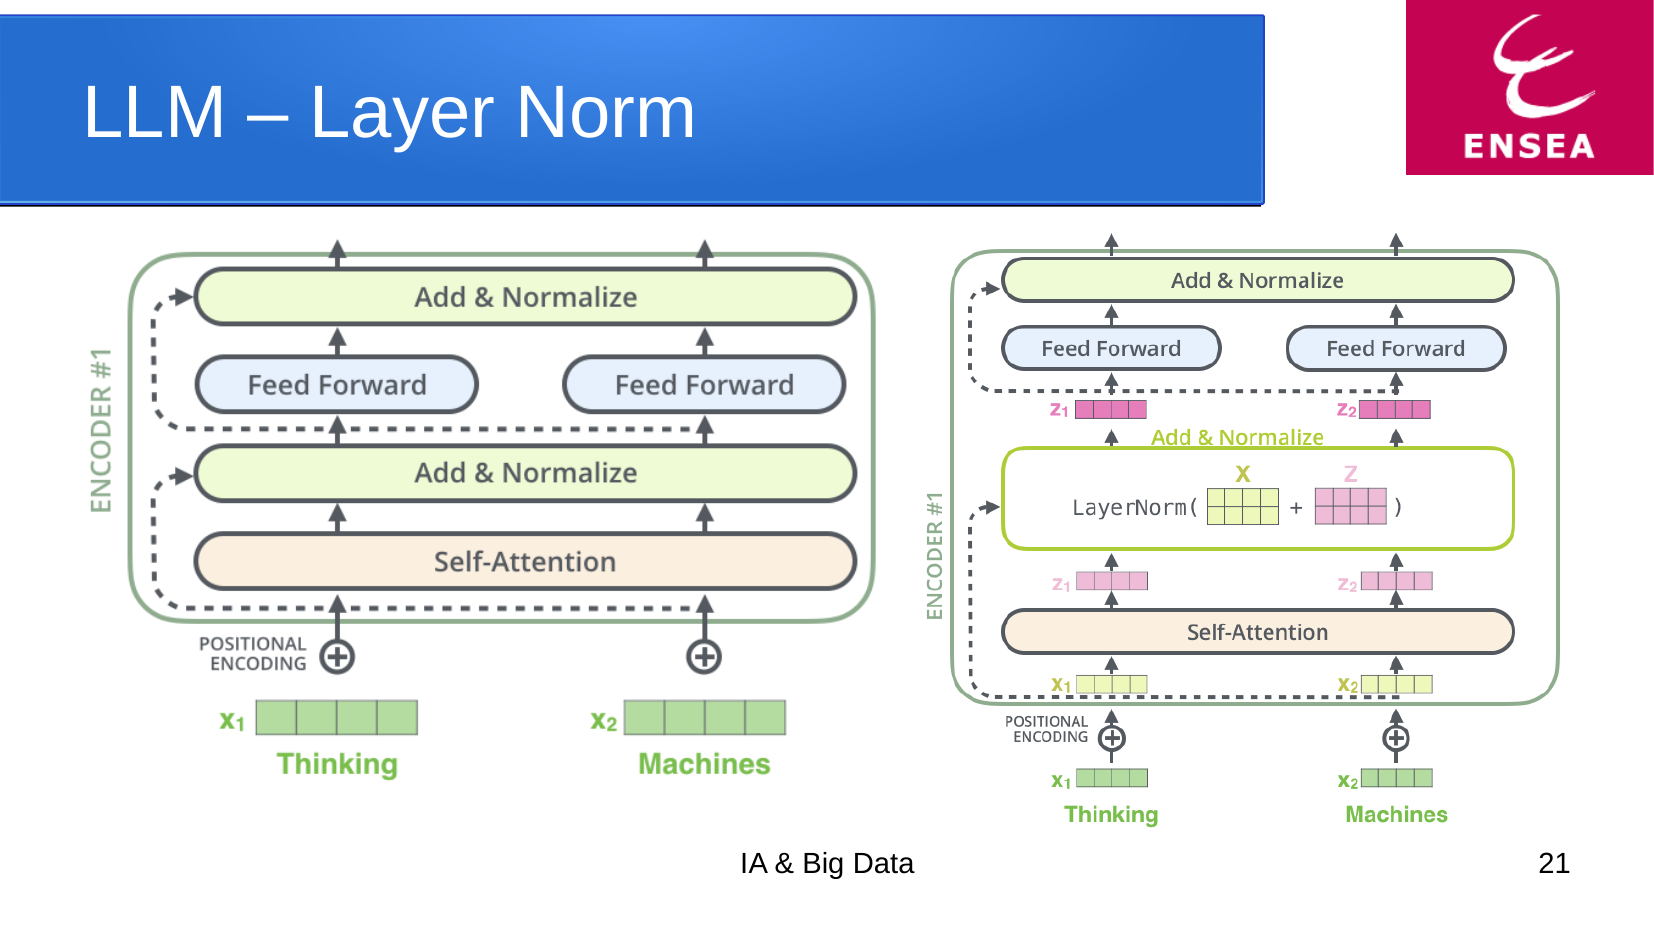

# LLM – Layer Norm
IA & Big Data
21